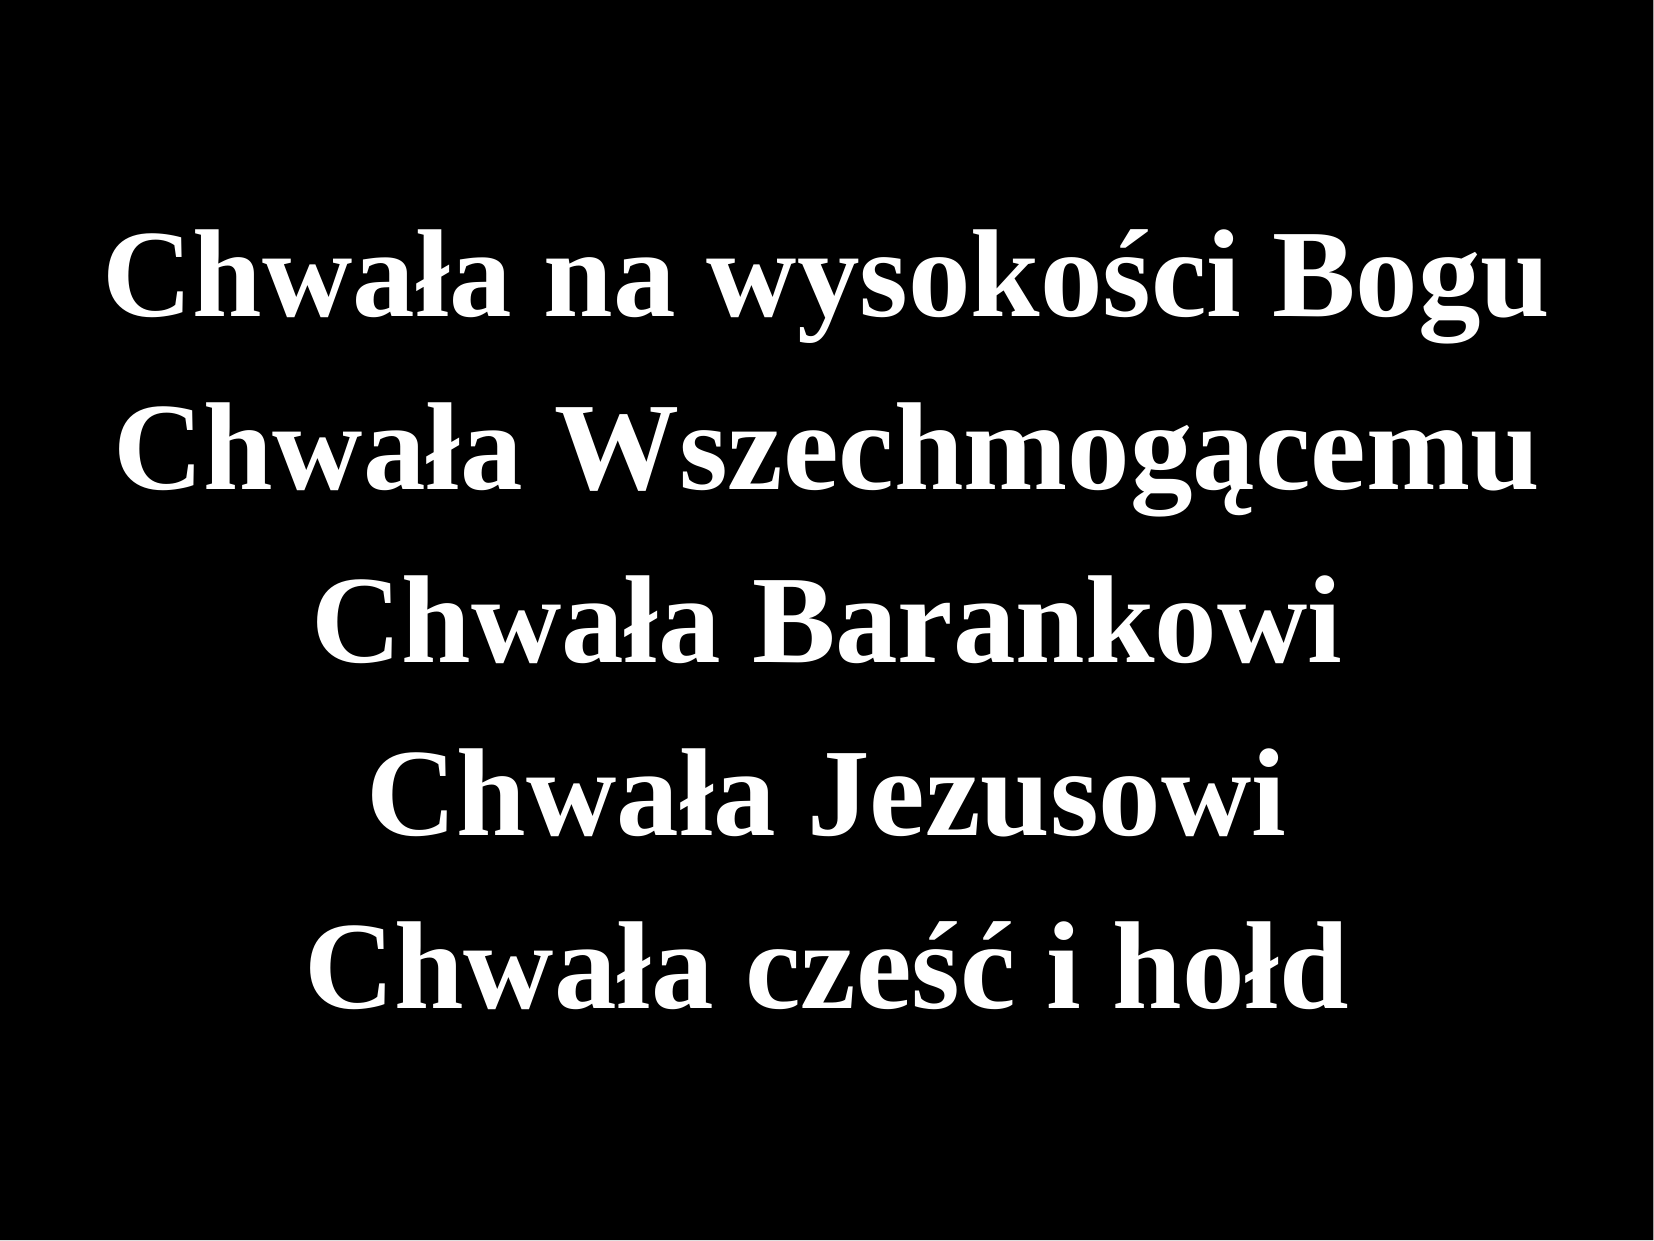

# Chwała na wysokości Bogu ppp Chwała Wszechmogącemu ppp Chwała Barankowi ppp Chwała Jezusowi ppp Chwała cześć i hołd